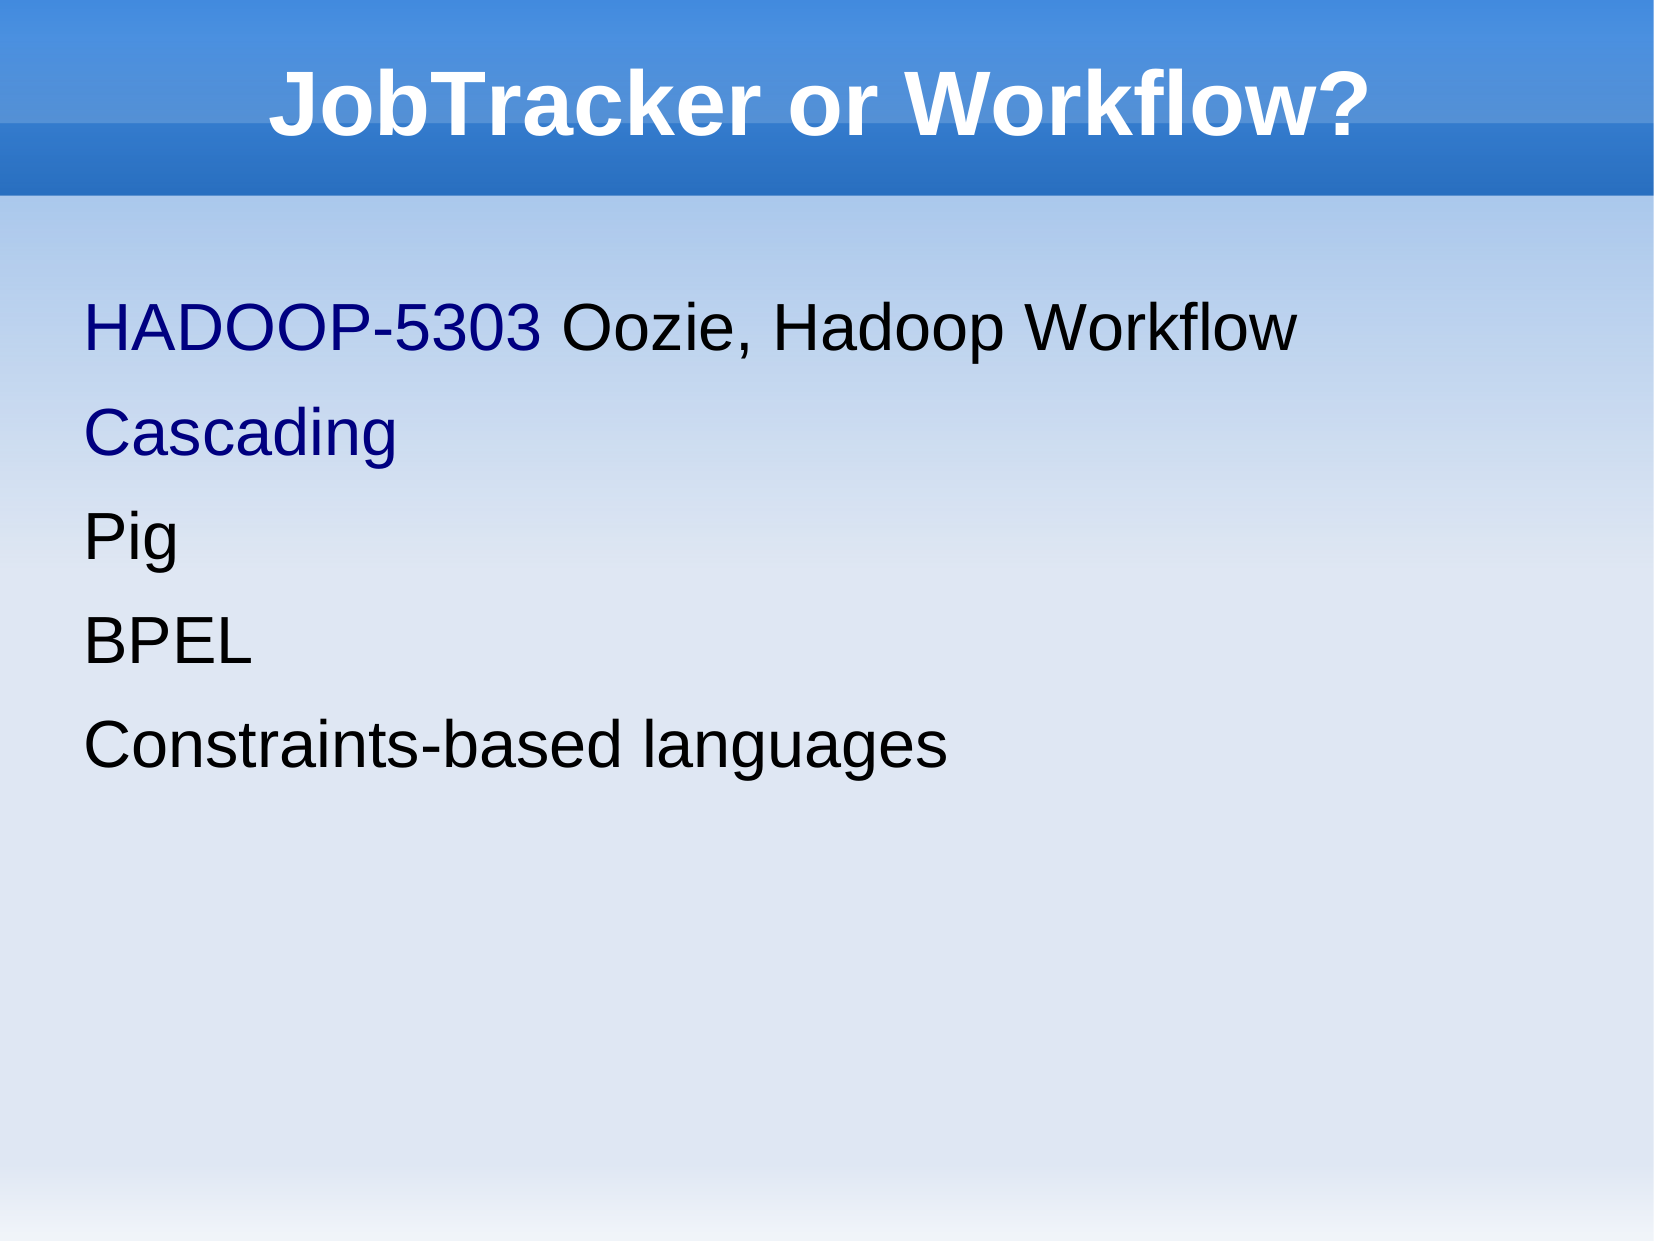

# JobTracker or Workflow?
HADOOP-5303 Oozie, Hadoop Workflow
Cascading
Pig
BPEL
Constraints-based languages